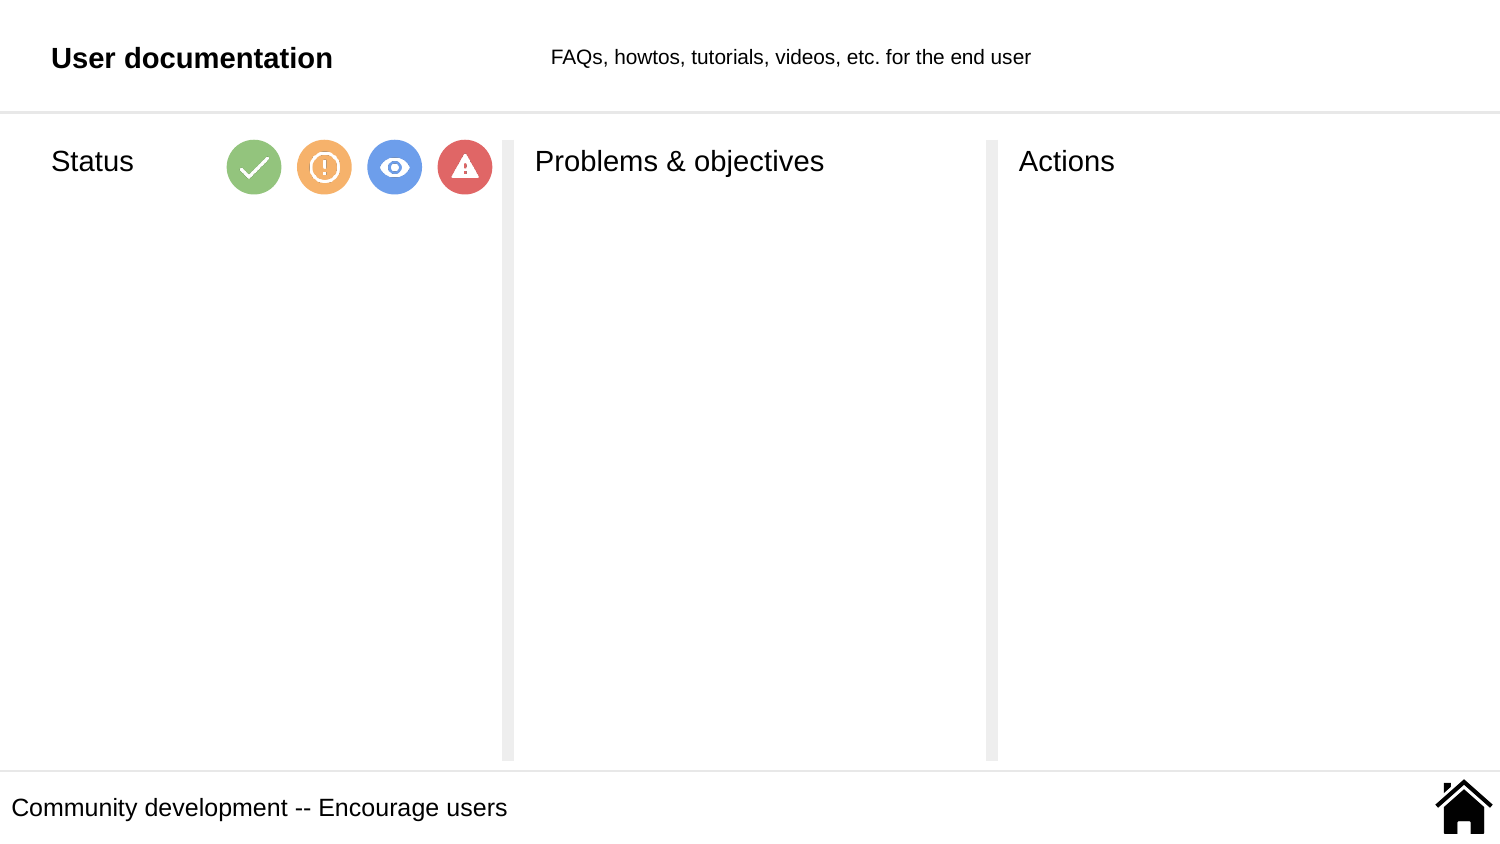

User documentation
FAQs, howtos, tutorials, videos, etc. for the end user
# Status
Problems & objectives
Actions
Community development -- Encourage users